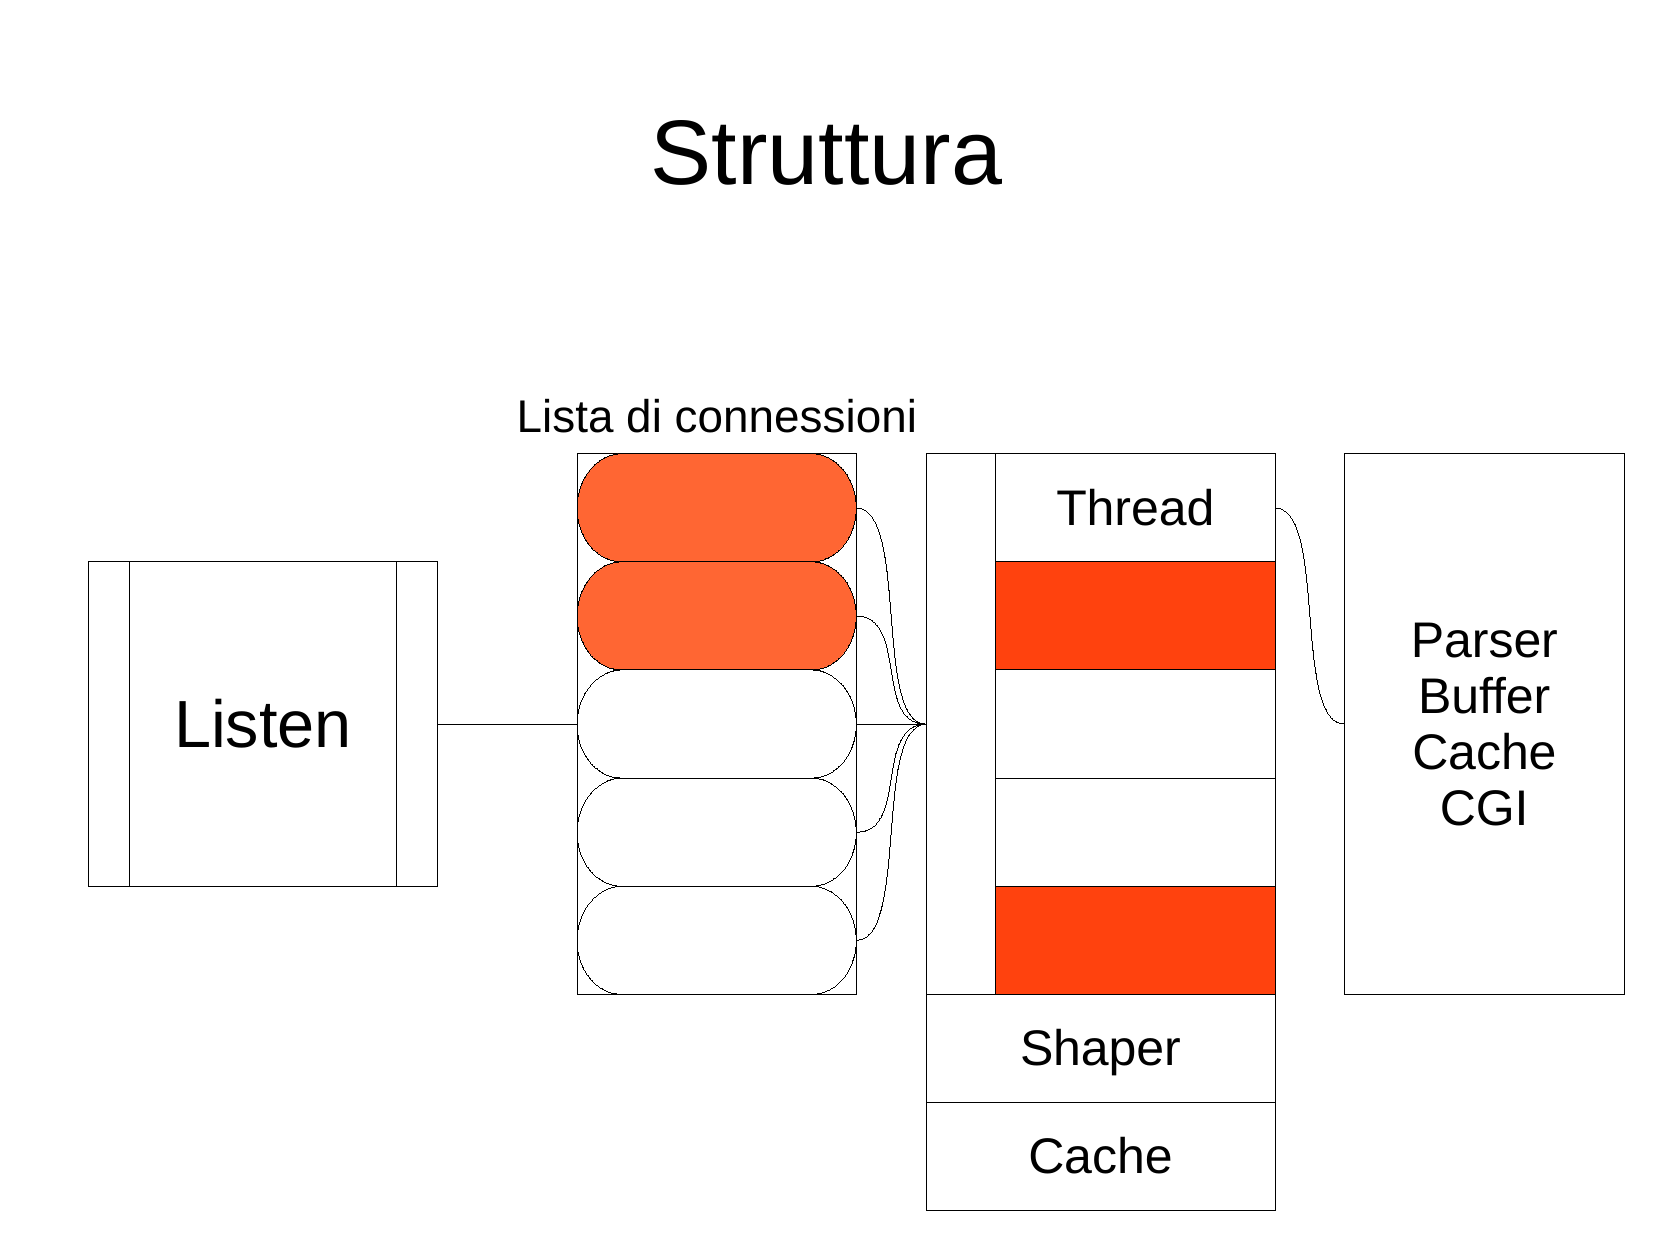

# Struttura
Lista di connessioni
Thread
Parser
Buffer
Cache
CGI
Listen
Shaper
Cache